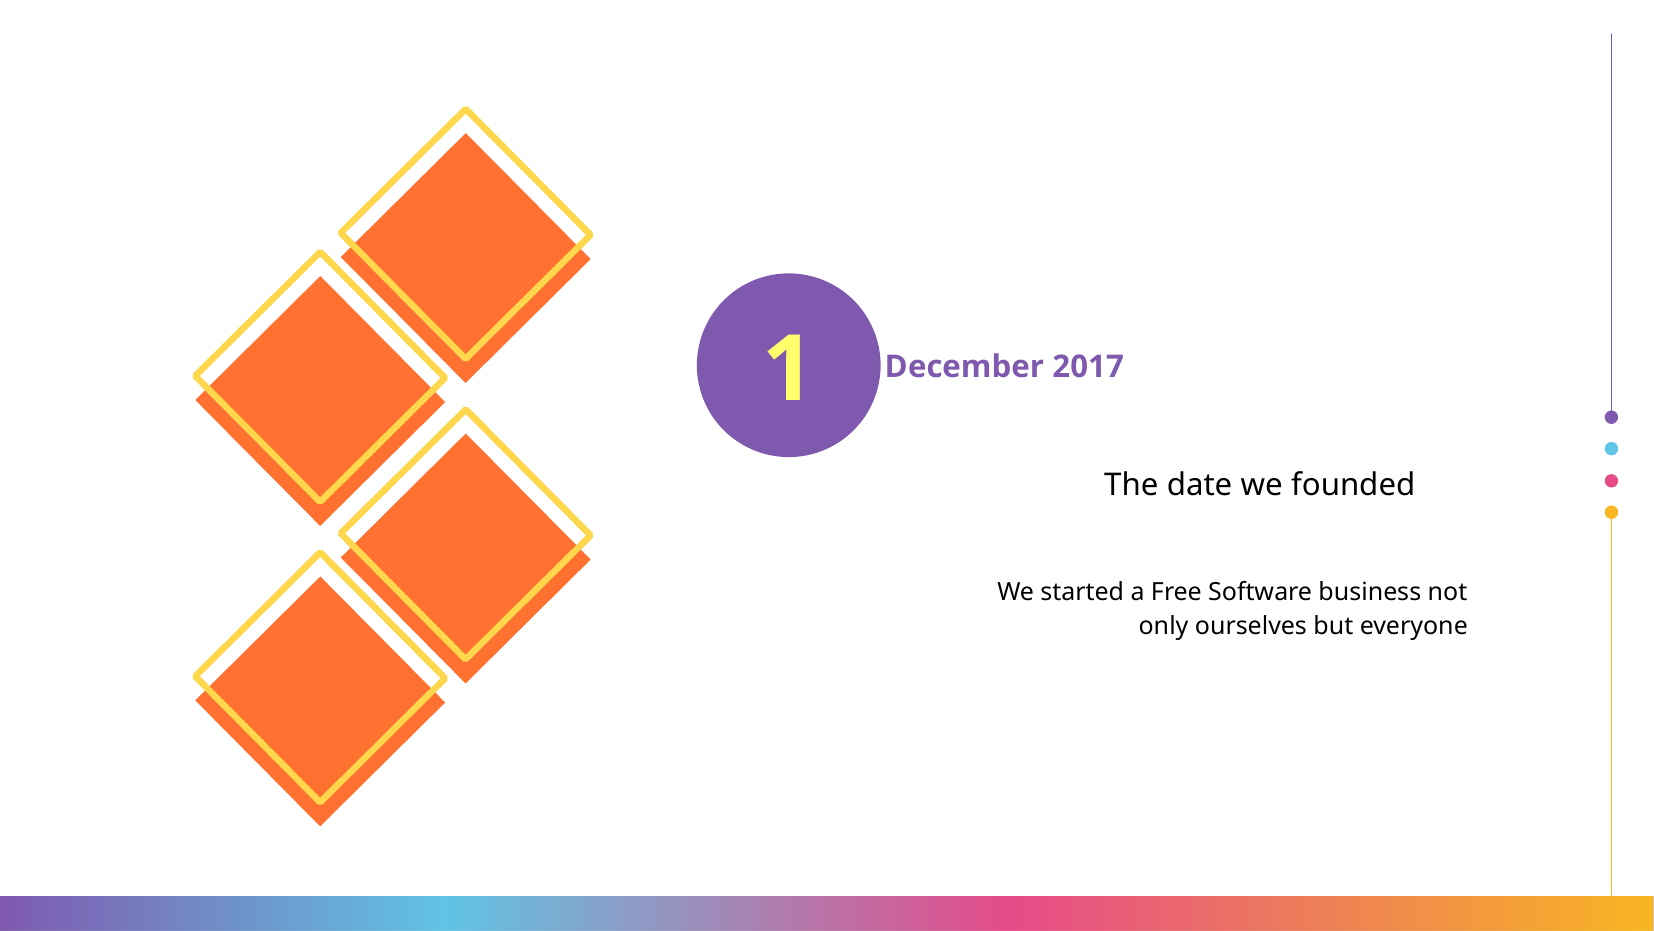

1
# 22 December 2017
The date we founded
We started a Free Software business not only ourselves but everyone